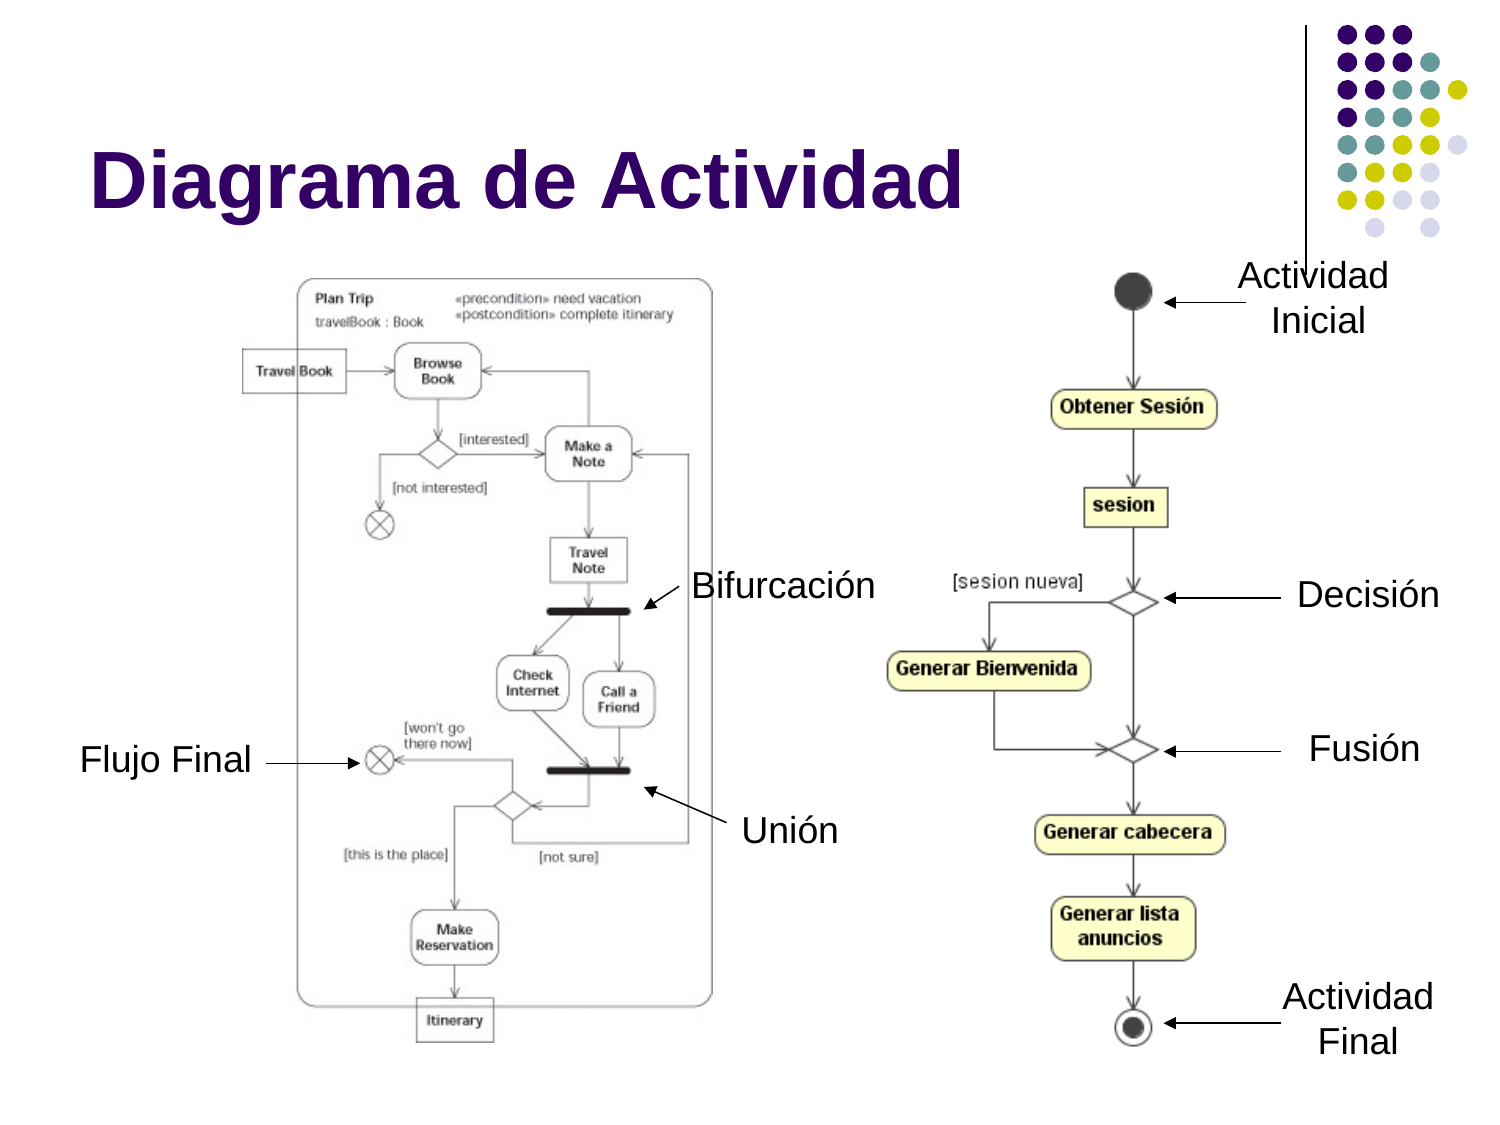

# Diagrama de Actividad
Actividad
Inicial
Bifurcación
Decisión
Fusión
Flujo Final
Unión
Actividad Final